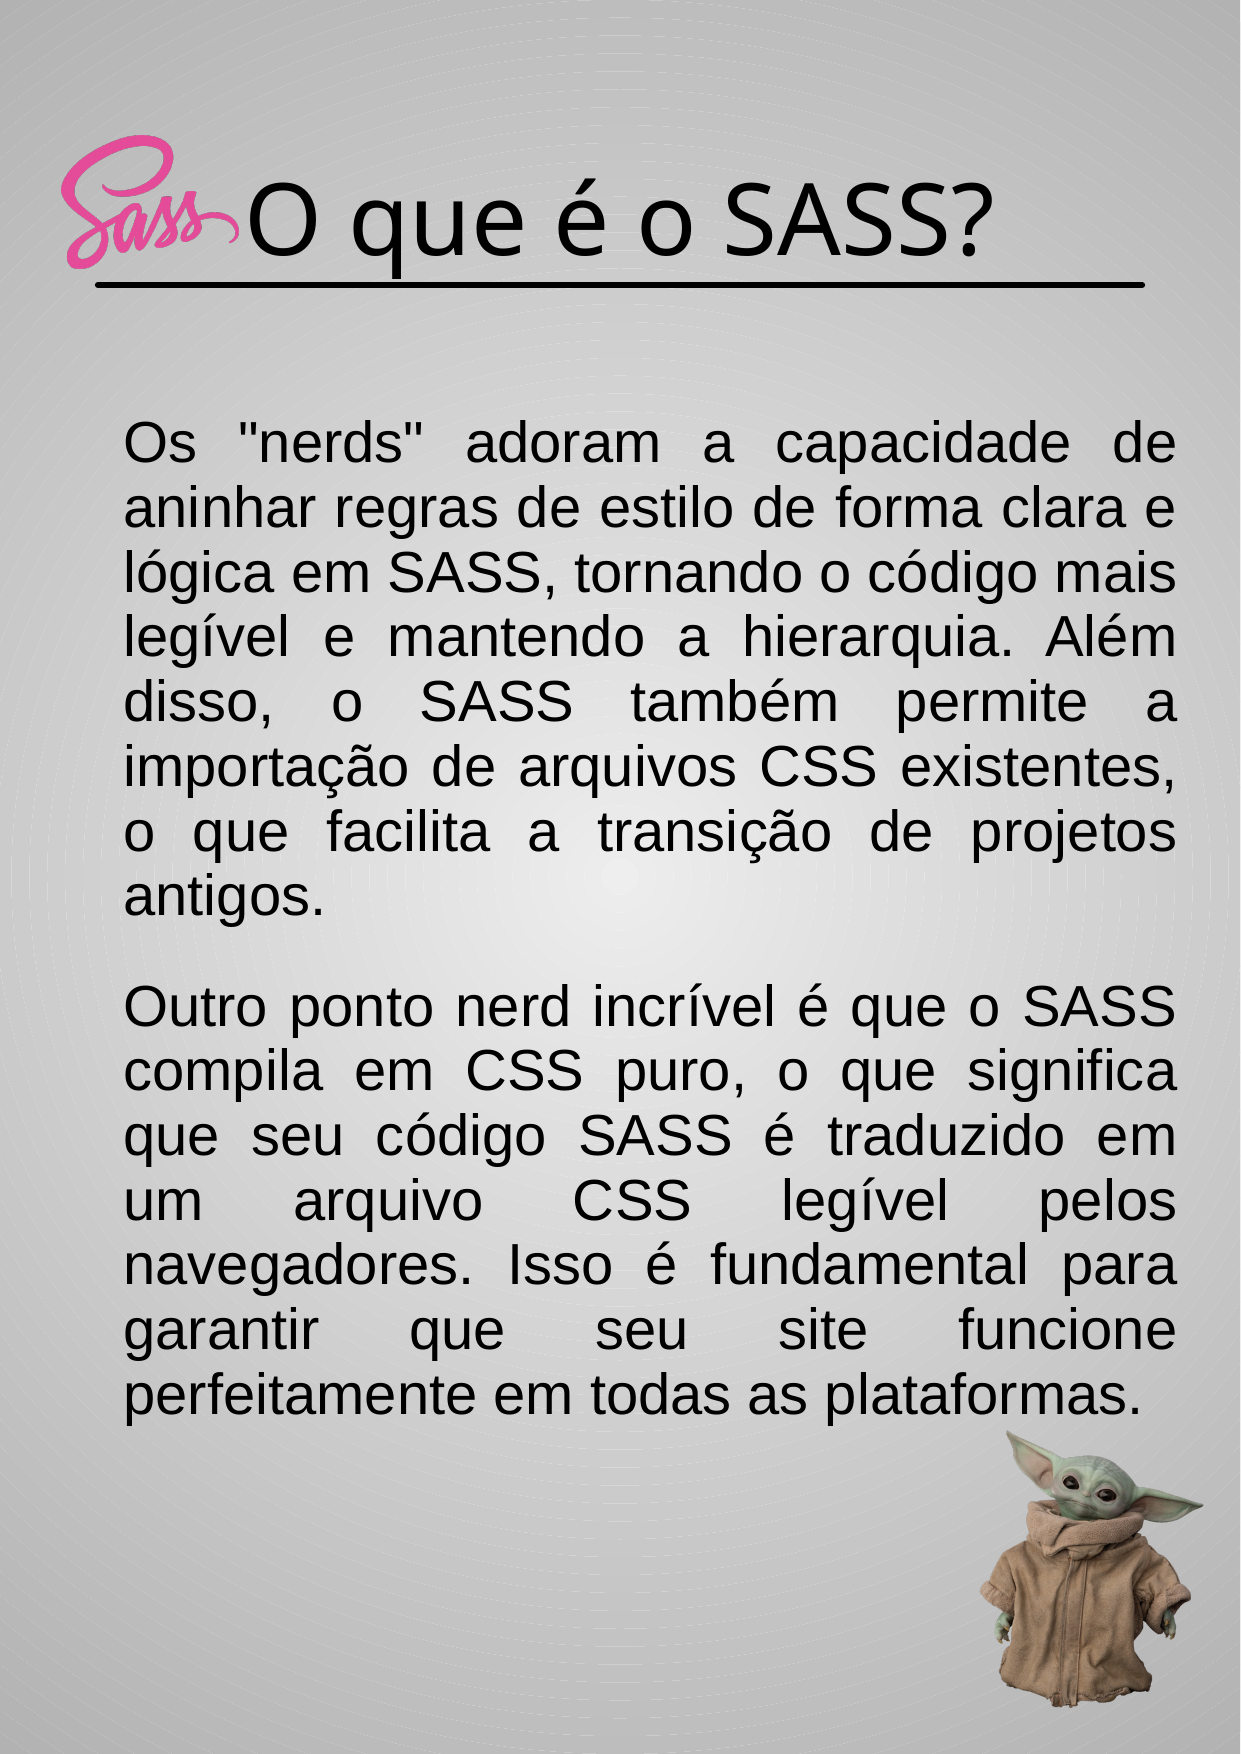

# O que é o SASS?
Os "nerds" adoram a capacidade de aninhar regras de estilo de forma clara e lógica em SASS, tornando o código mais legível e mantendo a hierarquia. Além disso, o SASS também permite a importação de arquivos CSS existentes, o que facilita a transição de projetos antigos.
Outro ponto nerd incrível é que o SASS compila em CSS puro, o que significa que seu código SASS é traduzido em um arquivo CSS legível pelos navegadores. Isso é fundamental para garantir que seu site funcione perfeitamente em todas as plataformas.